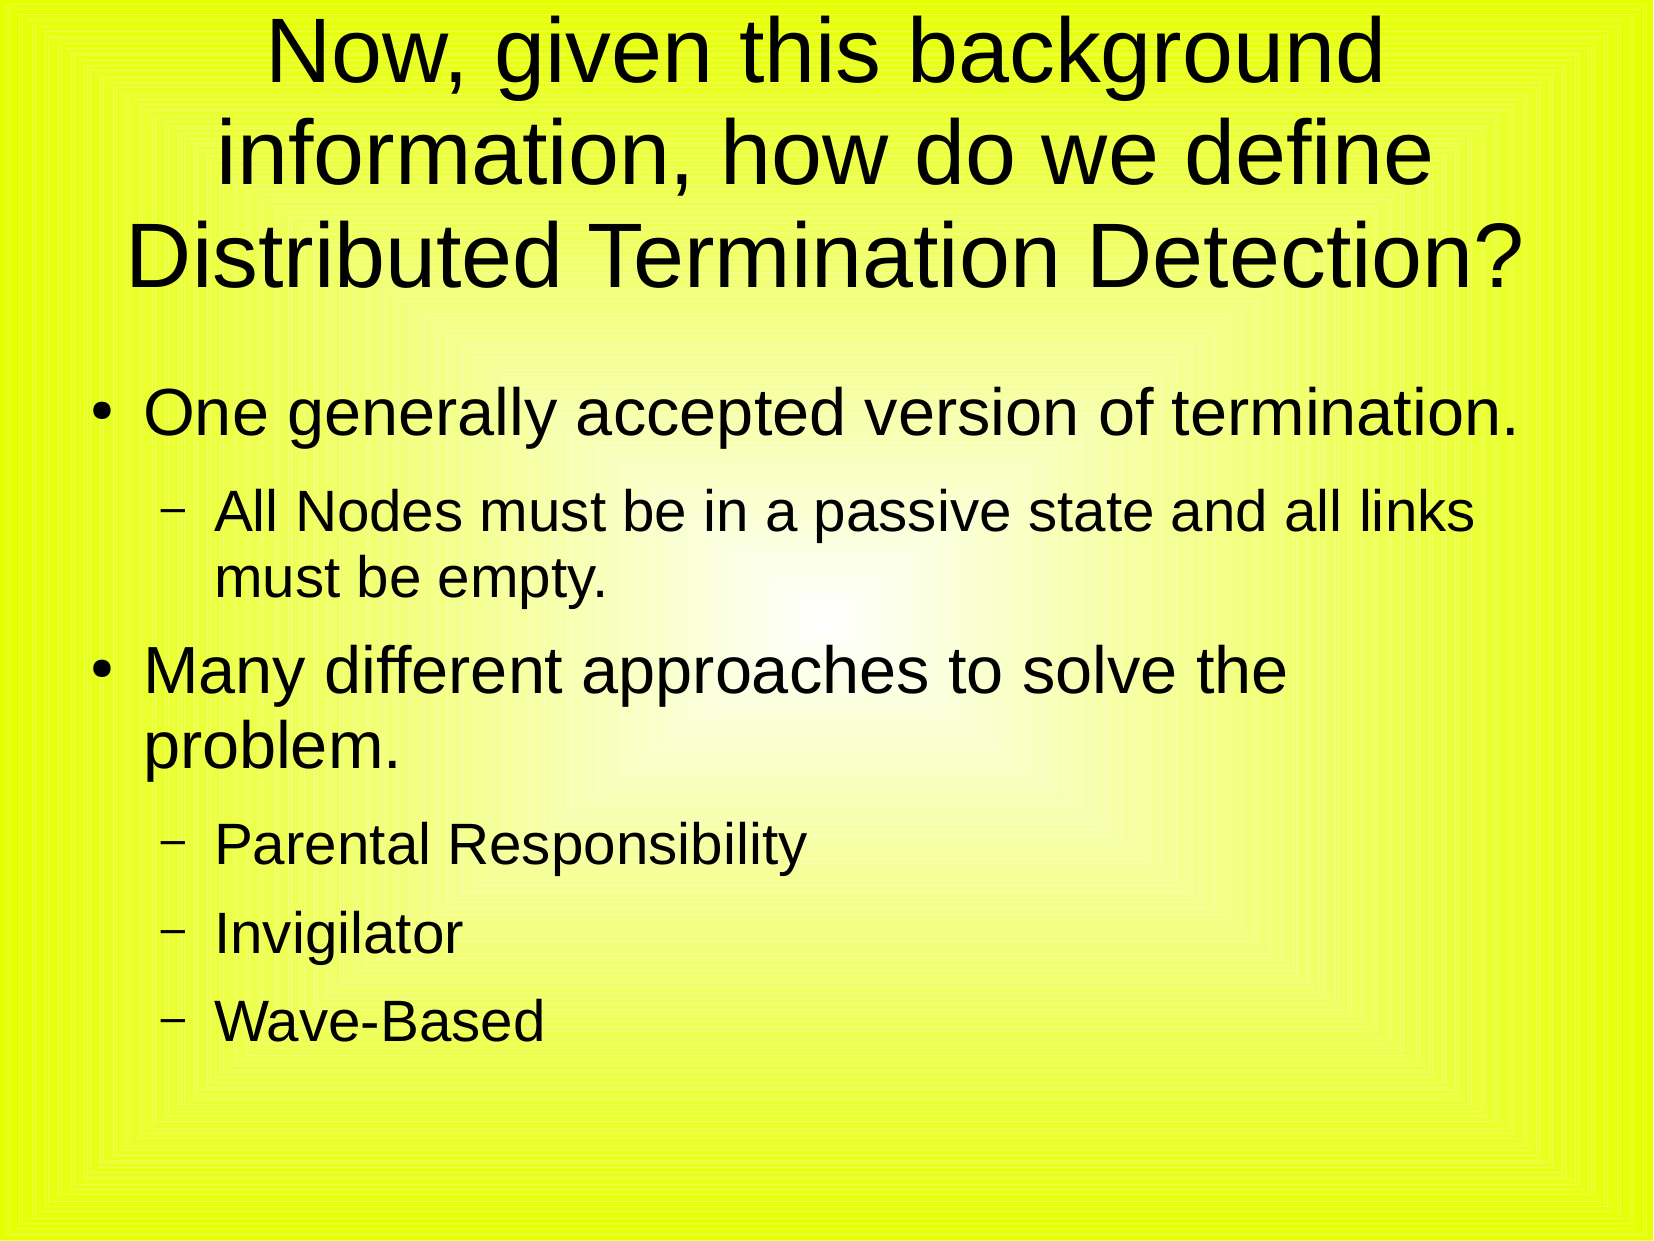

# Now, given this background information, how do we define Distributed Termination Detection?
One generally accepted version of termination.
All Nodes must be in a passive state and all links must be empty.
Many different approaches to solve the problem.
Parental Responsibility
Invigilator
Wave-Based